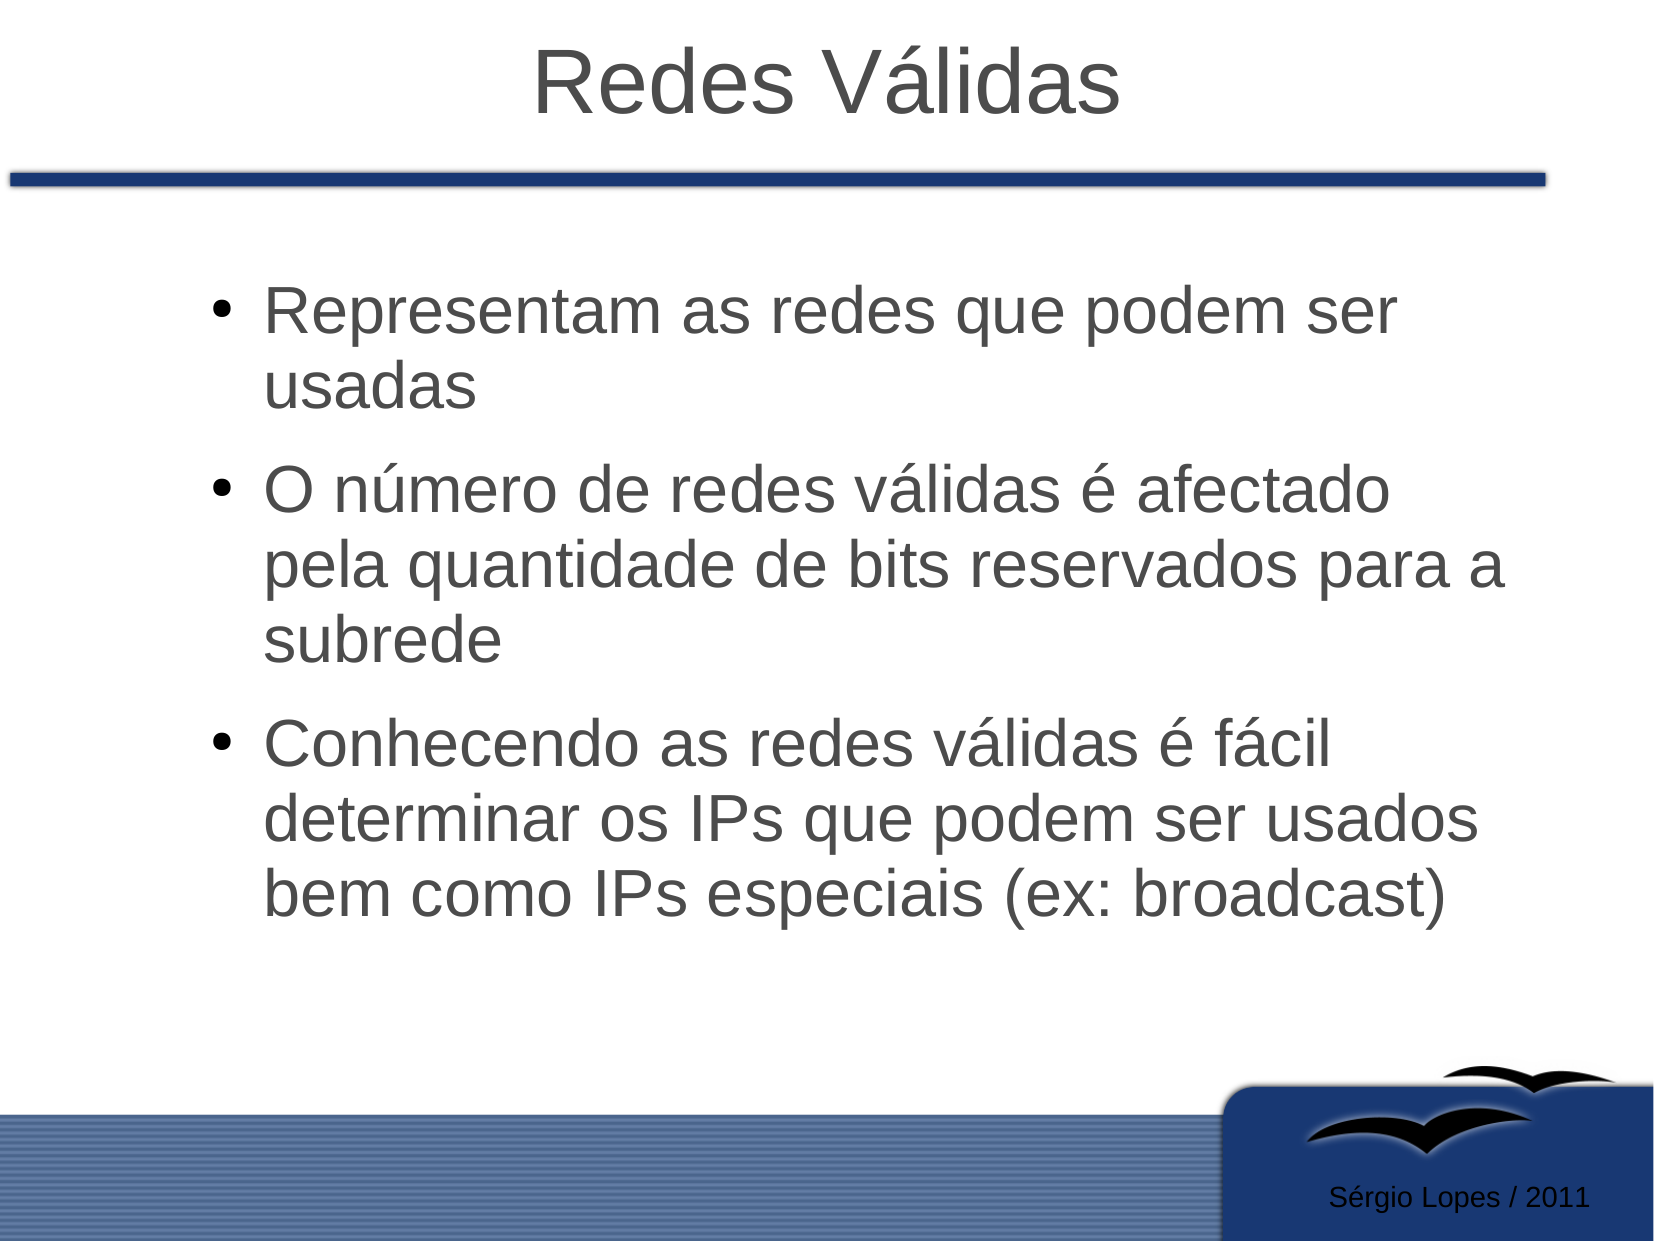

# Redes Válidas
Representam as redes que podem ser usadas
O número de redes válidas é afectado pela quantidade de bits reservados para a subrede
Conhecendo as redes válidas é fácil determinar os IPs que podem ser usados bem como IPs especiais (ex: broadcast)
Sérgio Lopes / 2011